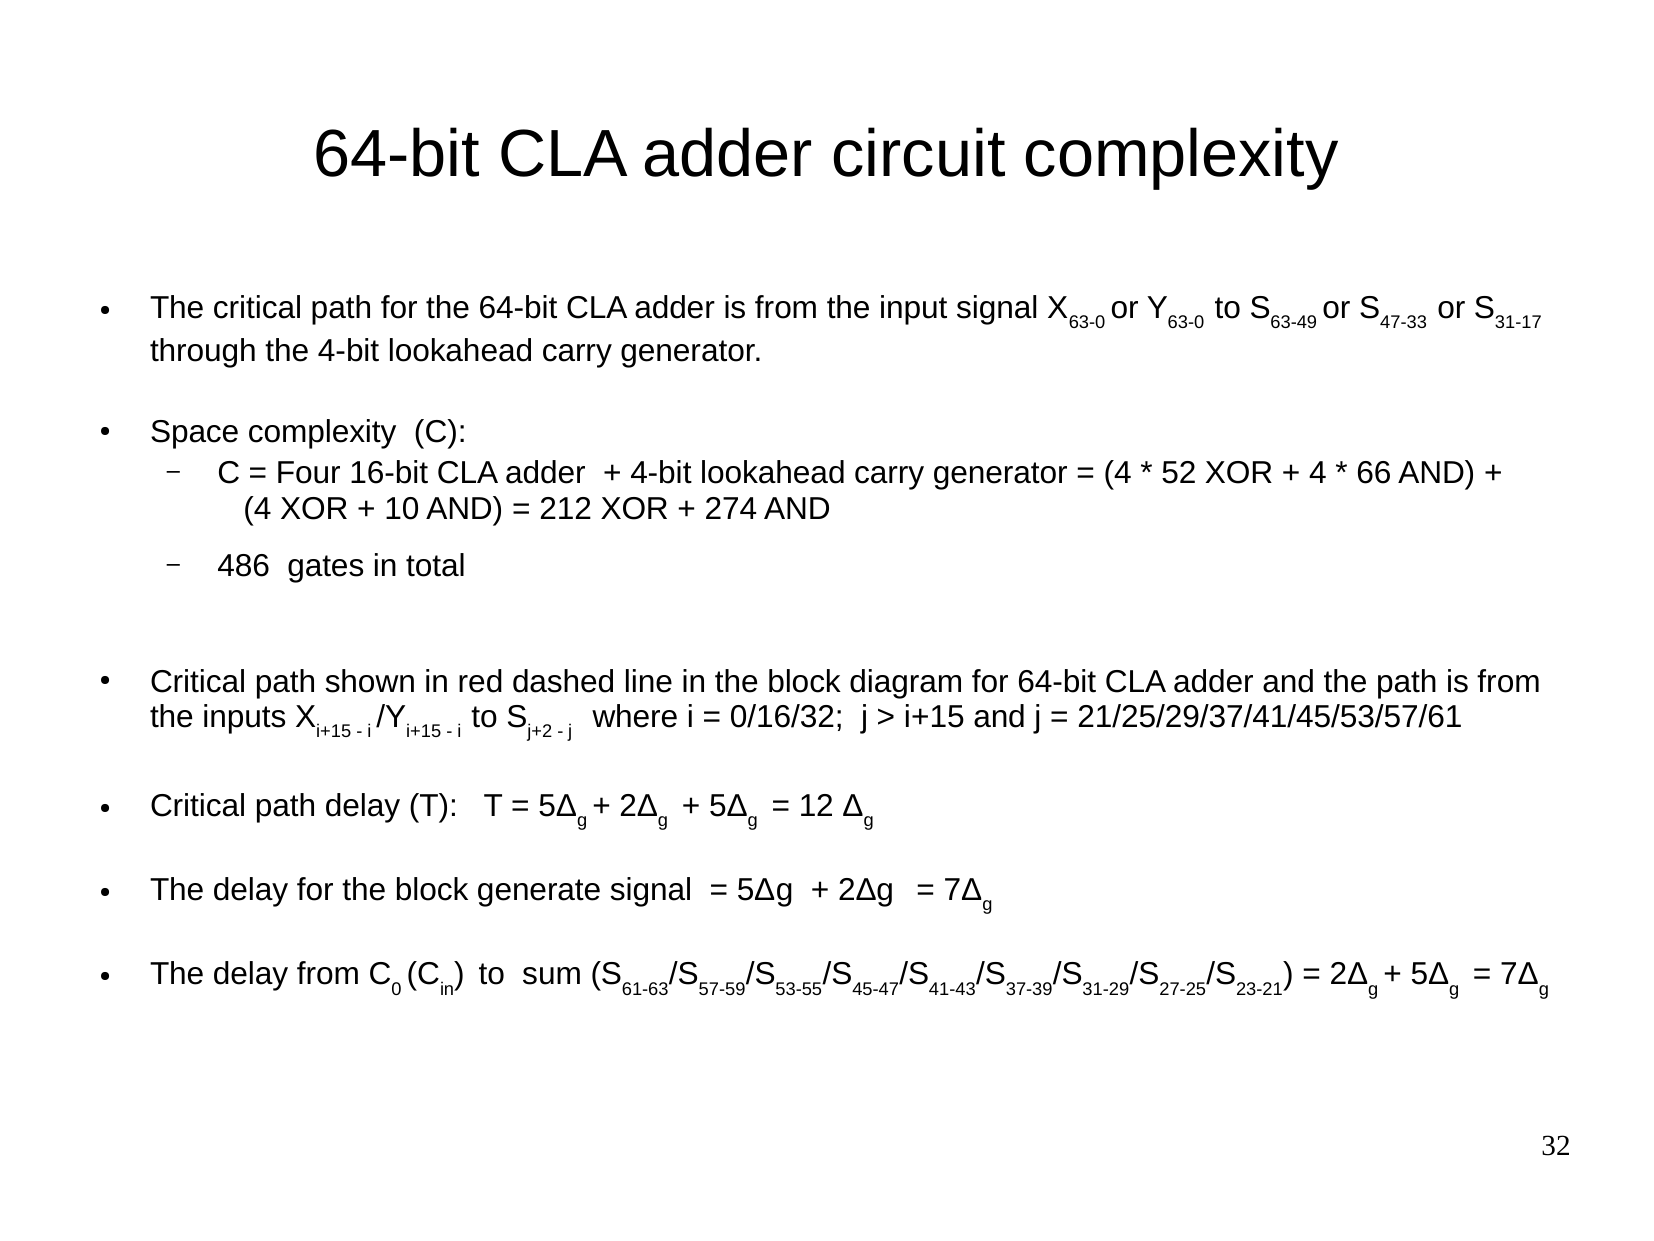

# 64-bit CLA adder circuit complexity
The critical path for the 64-bit CLA adder is from the input signal X63-0 or Y63-0 to S63-49 or S47-33 or S31-17 through the 4-bit lookahead carry generator.
Space complexity (C):
C = Four 16-bit CLA adder + 4-bit lookahead carry generator = (4 * 52 XOR + 4 * 66 AND) + (4 XOR + 10 AND) = 212 XOR + 274 AND
486 gates in total
Critical path shown in red dashed line in the block diagram for 64-bit CLA adder and the path is from the inputs Xi+15 - i /Yi+15 - i to Sj+2 - j where i = 0/16/32; j > i+15 and j = 21/25/29/37/41/45/53/57/61
Critical path delay (T): T = 5Δg + 2Δg + 5Δg  = 12 Δg
The delay for the block generate signal = 5Δg + 2Δg = 7Δg
The delay from C0 (Cin) to sum (S61-63/S57-59/S53-55/S45-47/S41-43/S37-39/S31-29/S27-25/S23-21) = 2Δg + 5Δg = 7Δg
32